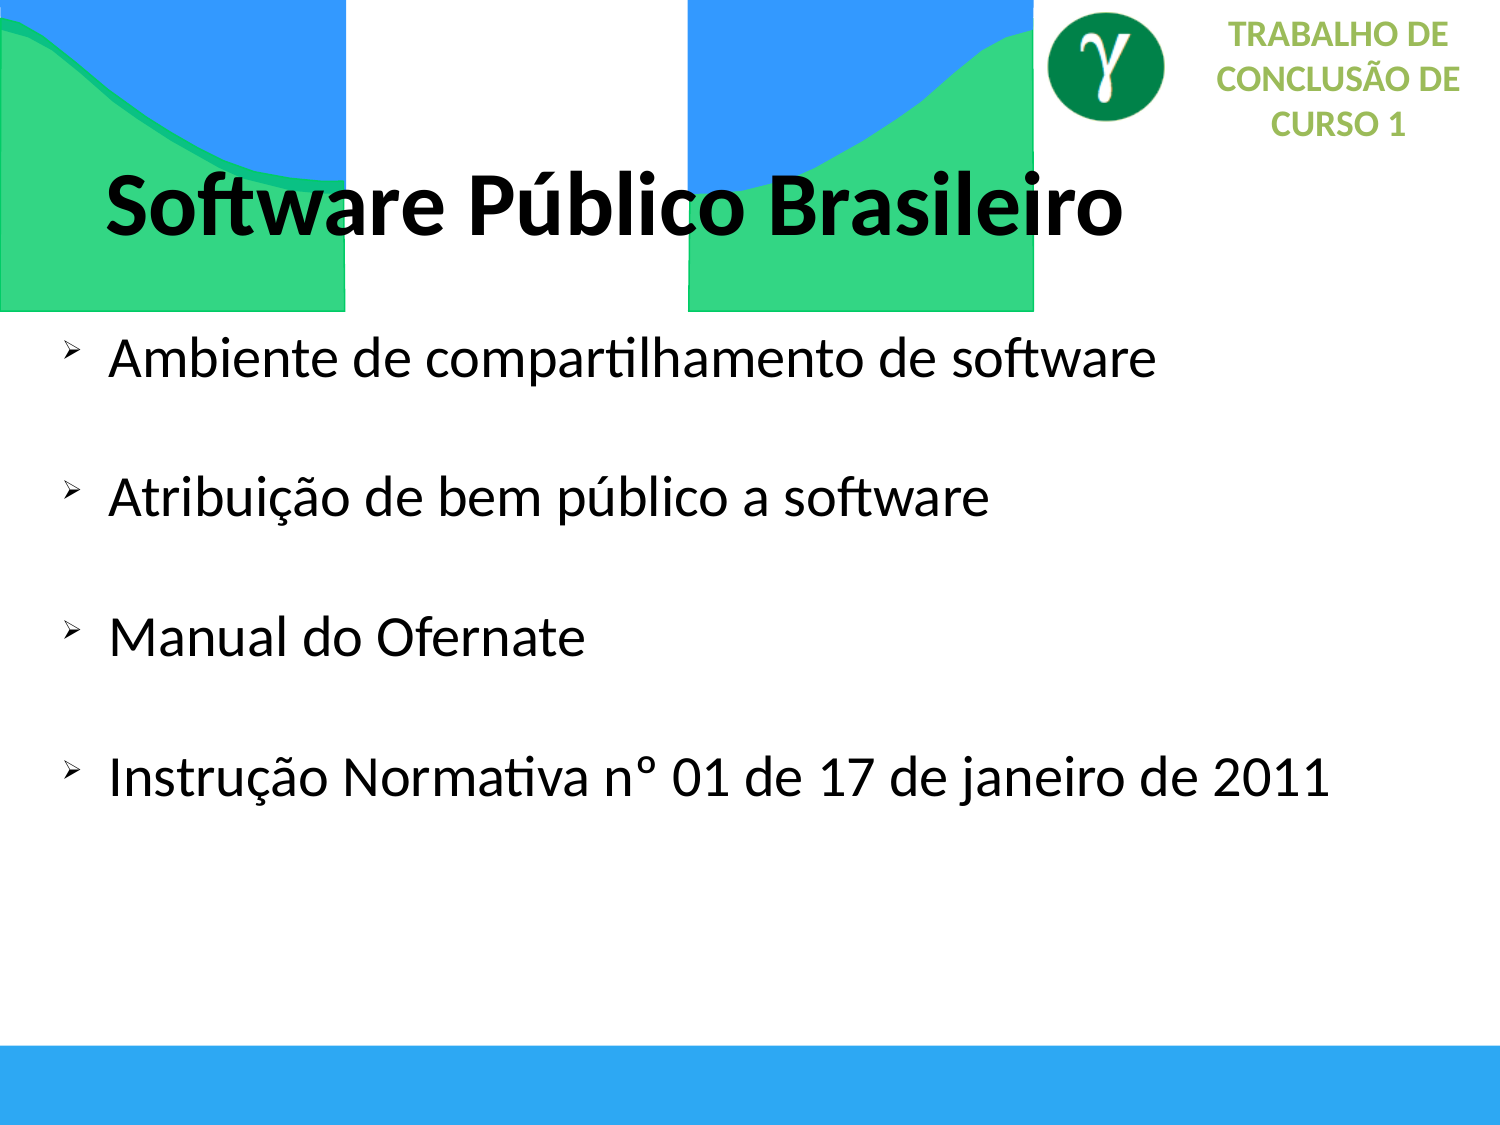

TRABALHO DE CONCLUSÃO DE CURSO 1
Software Público Brasileiro
Ambiente de compartilhamento de software
Atribuição de bem público a software
Manual do Ofernate
Instrução Normativa nº 01 de 17 de janeiro de 2011